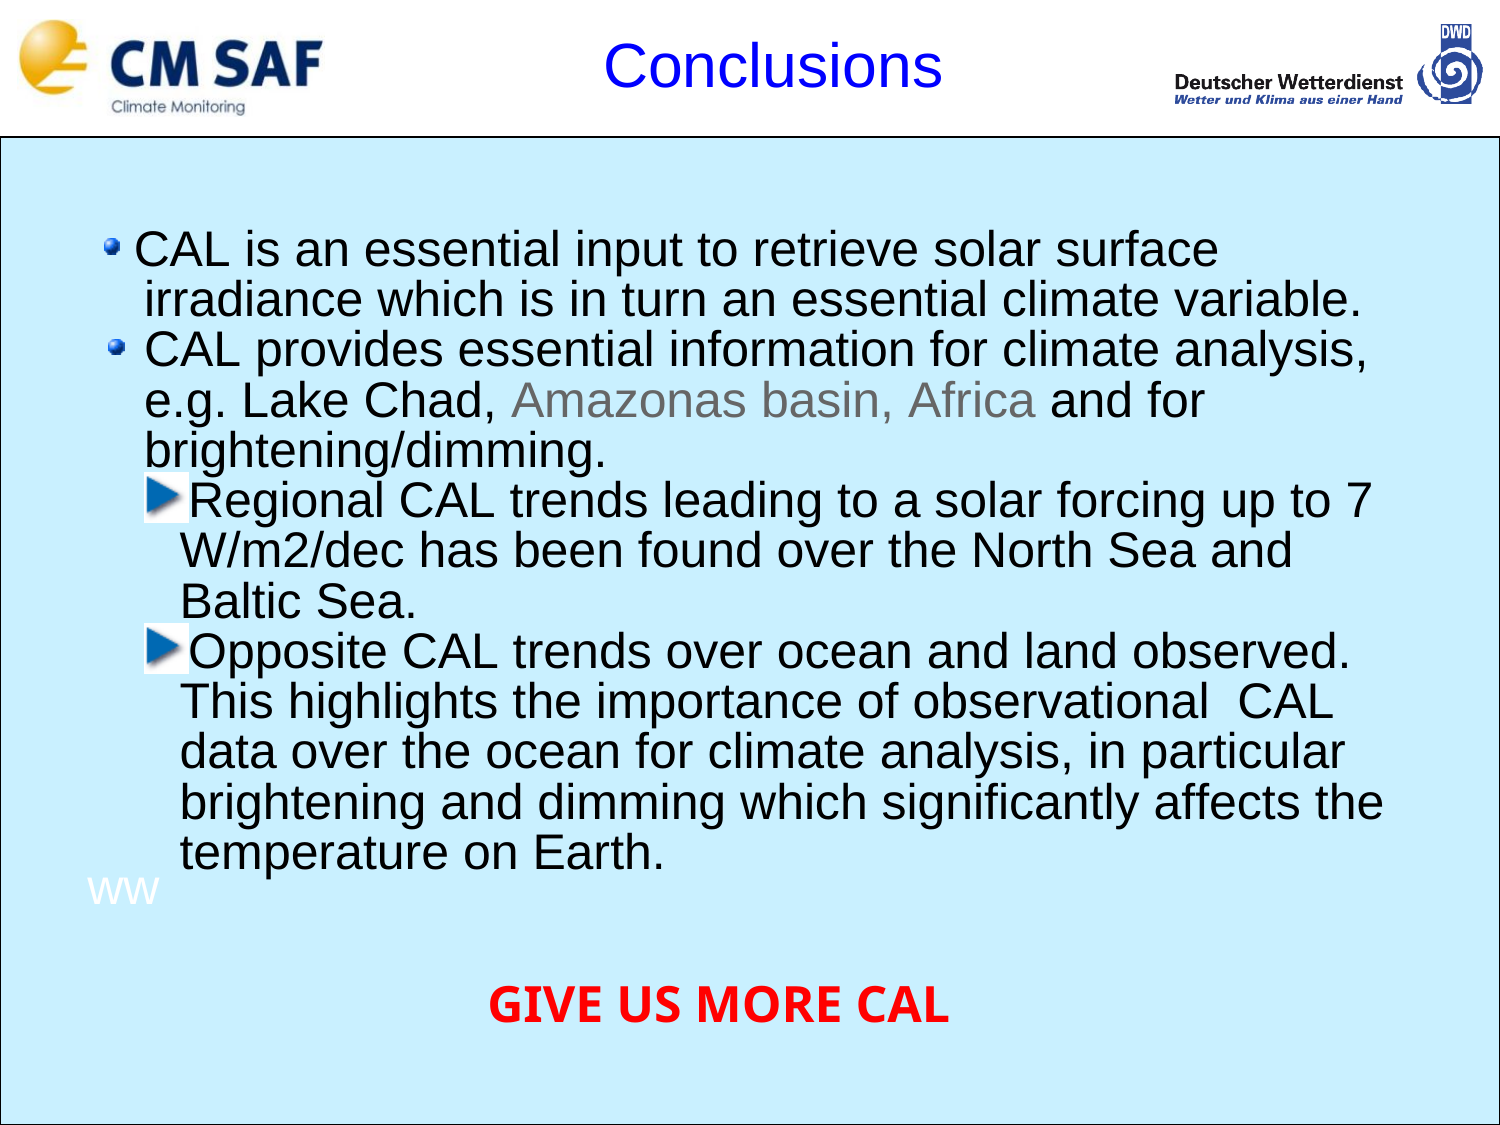

Conclusions
 CAL is an essential input to retrieve solar surface
irradiance which is in turn an essential climate variable.
CAL provides essential information for climate analysis, e.g. Lake Chad, Amazonas basin, Africa and for brightening/dimming.
Regional CAL trends leading to a solar forcing up to 7 W/m2/dec has been found over the North Sea and Baltic Sea.
Opposite CAL trends over ocean and land observed. This highlights the importance of observational CAL data over the ocean for climate analysis, in particular brightening and dimming which significantly affects the temperature on Earth.
ww
GIVE US MORE CAL